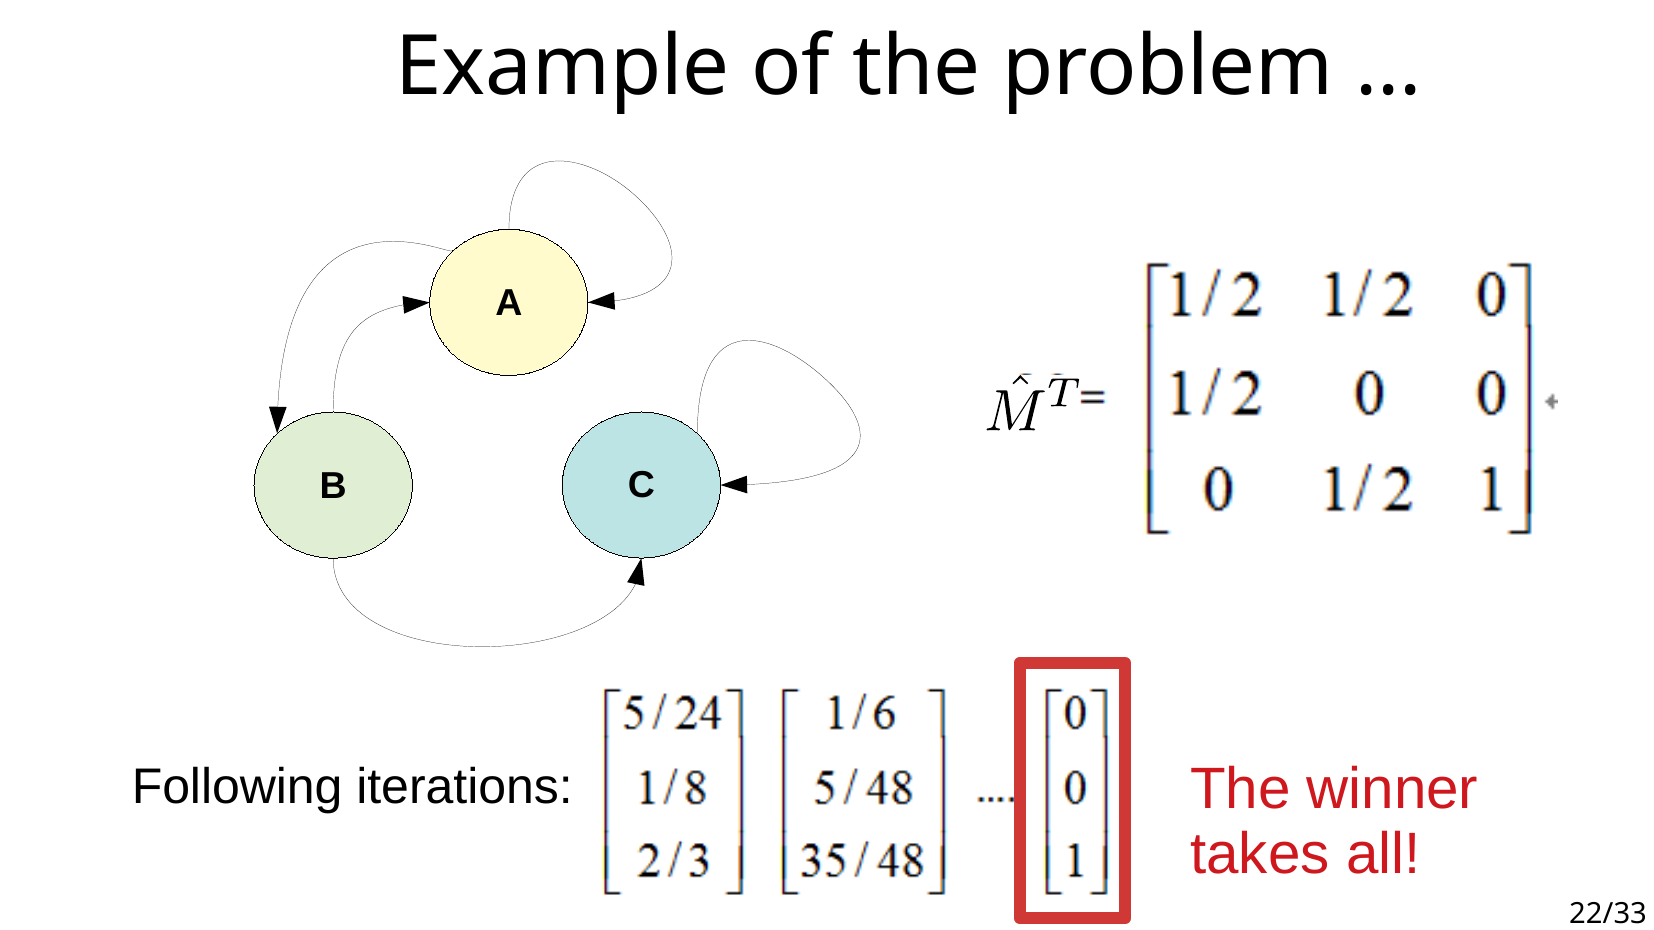

# Example of the problem ...
A
B
C
Following iterations:
The winner takes all!
22